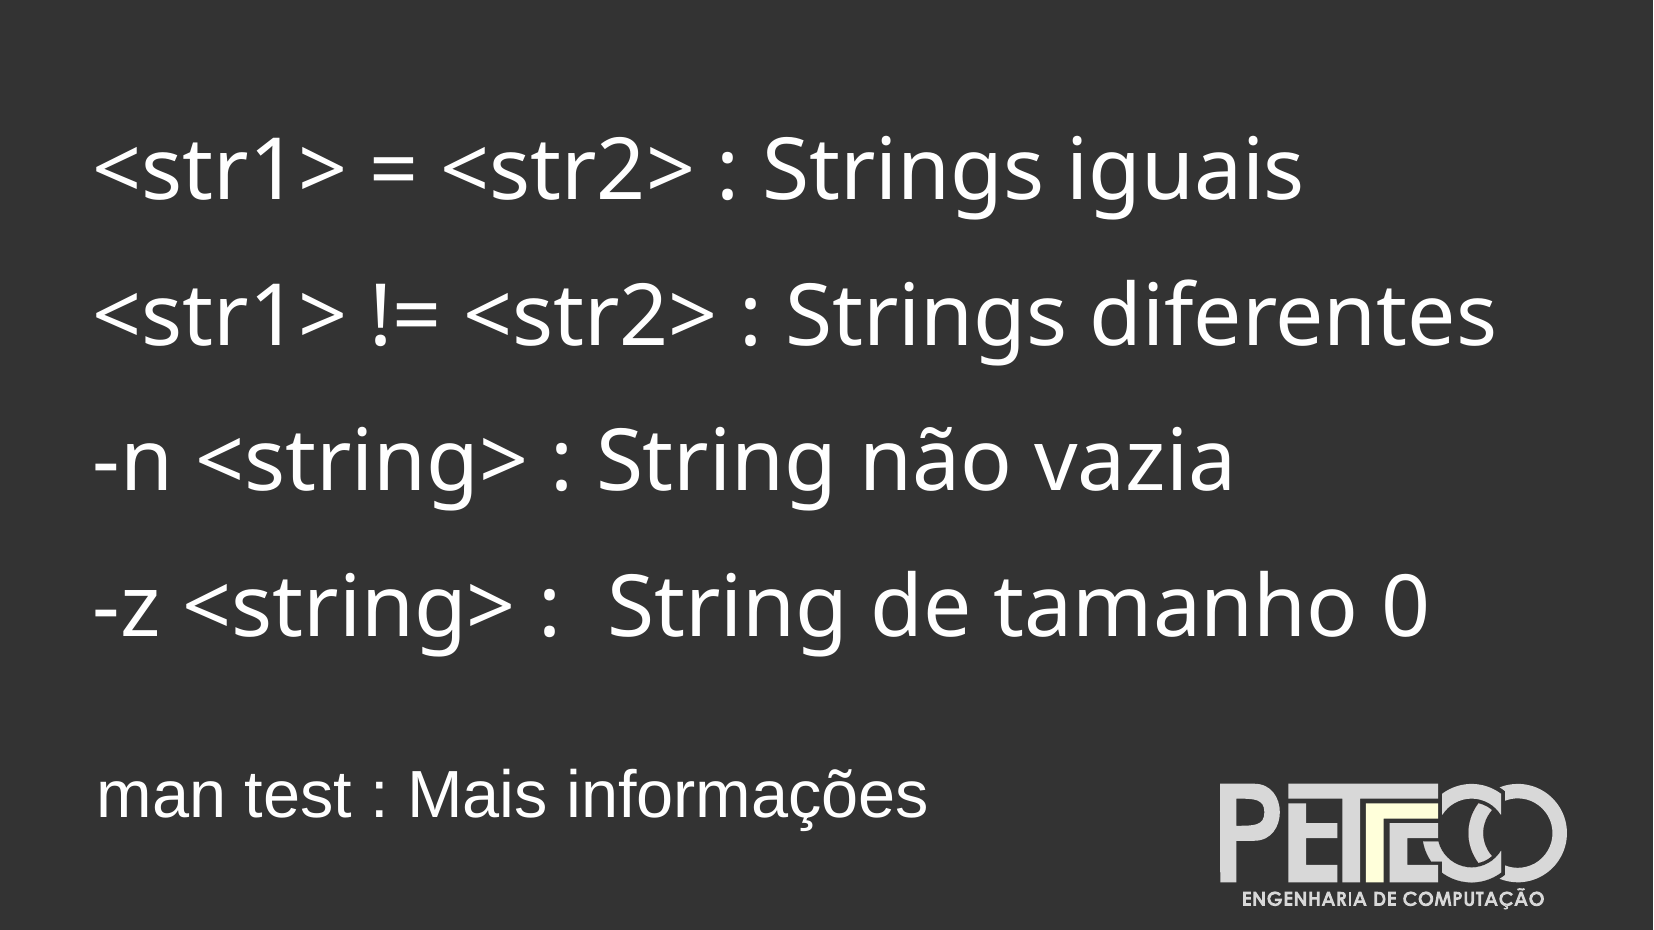

# <str1> = <str2> : Strings iguais
<str1> != <str2> : Strings diferentes
-n <string> : String não vazia
-z <string> : 	String de tamanho 0
man test : Mais informações